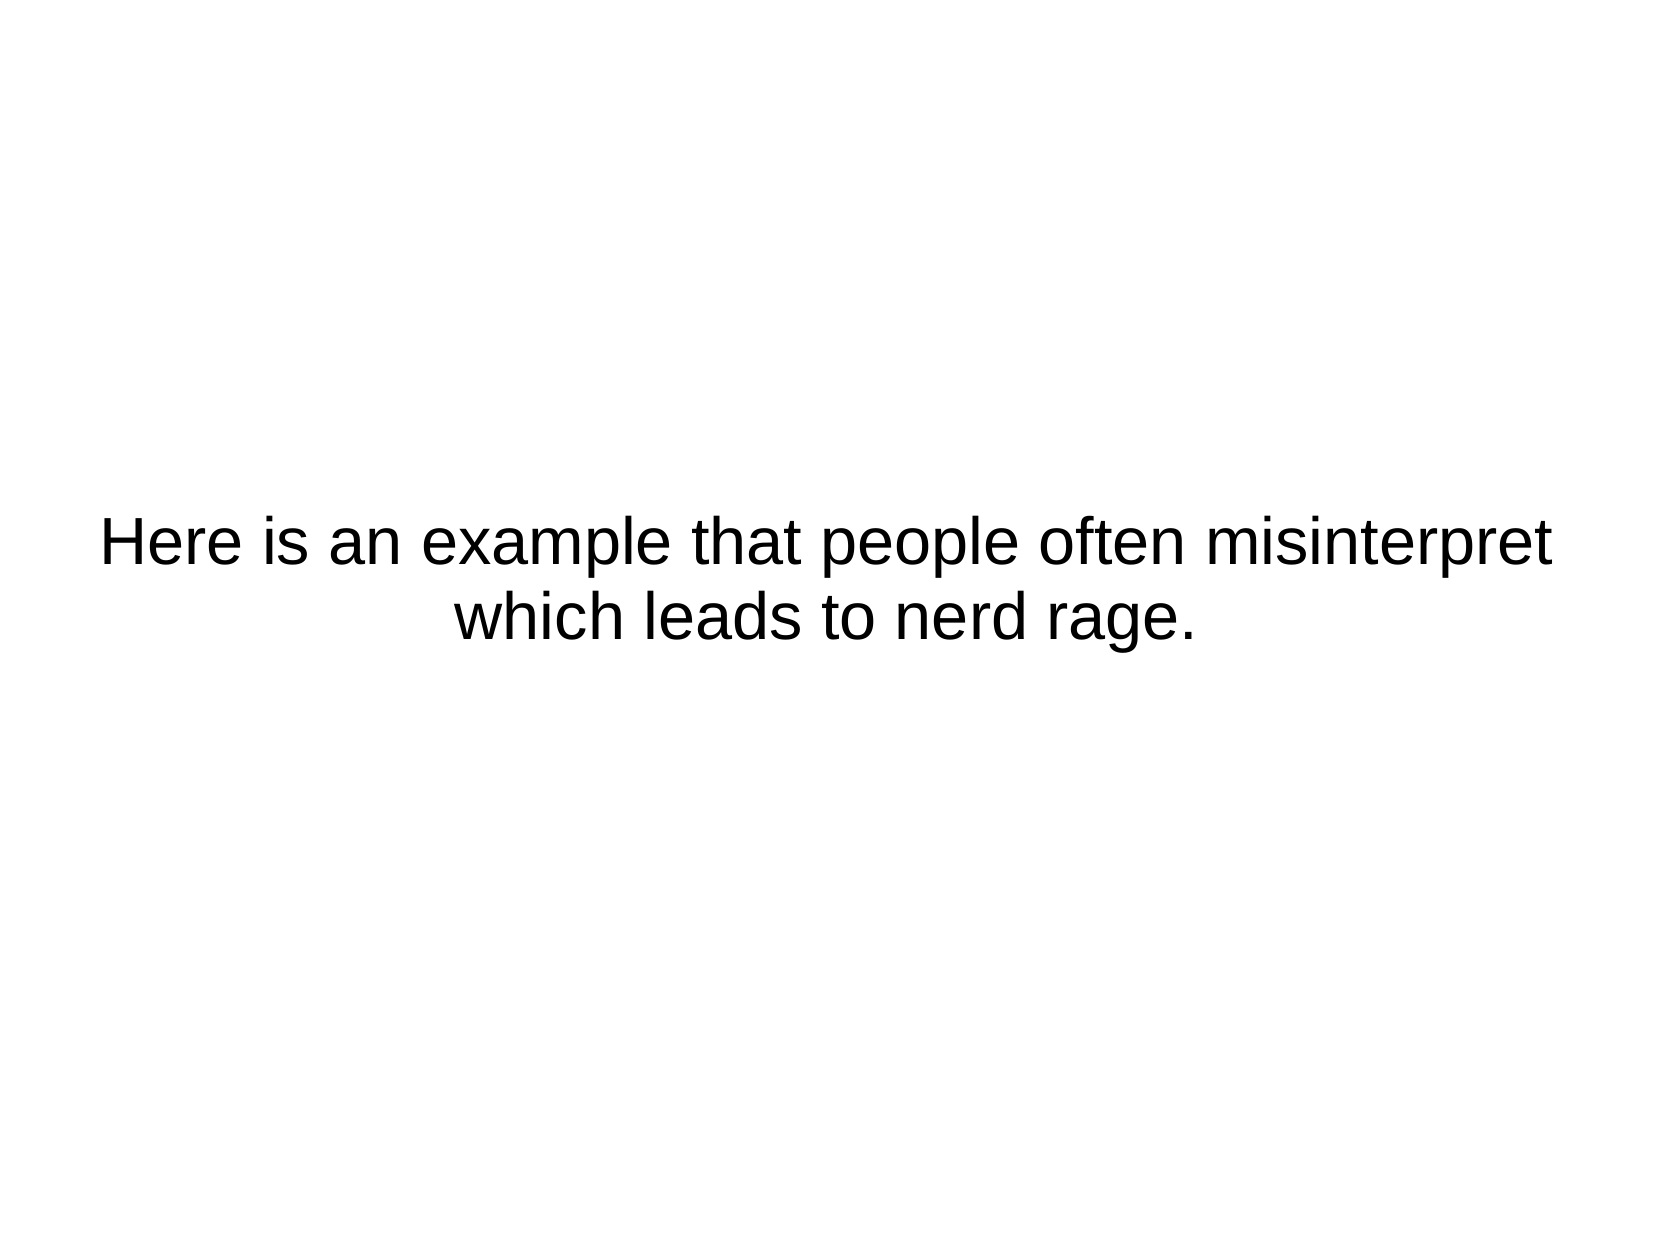

# Here is an example that people often misinterpret which leads to nerd rage.